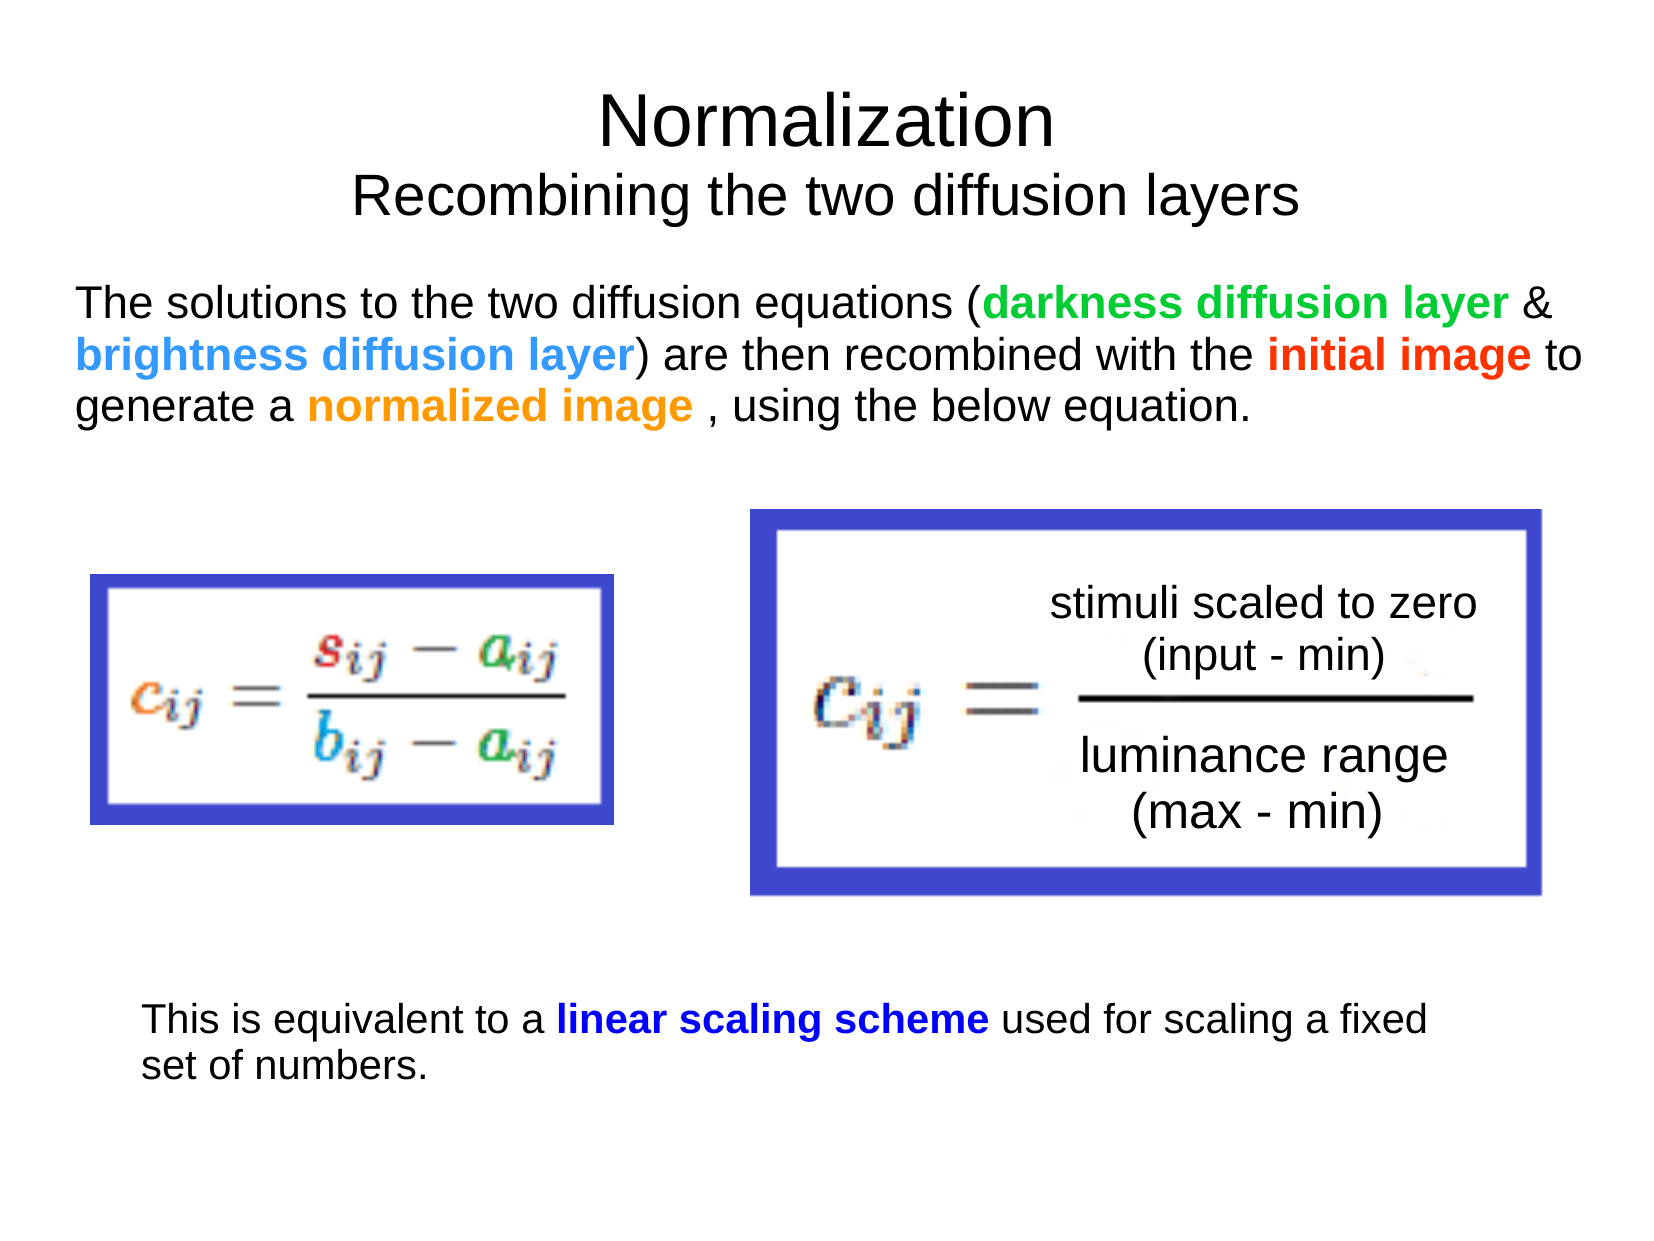

# Normalization Recombining the two diffusion layers
The solutions to the two diffusion equations (darkness diffusion layer & brightness diffusion layer) are then recombined with the initial image to generate a normalized image , using the below equation.
stimuli scaled to zero
(input - min)
luminance range
(max - min)
This is equivalent to a linear scaling scheme used for scaling a fixed set of numbers.